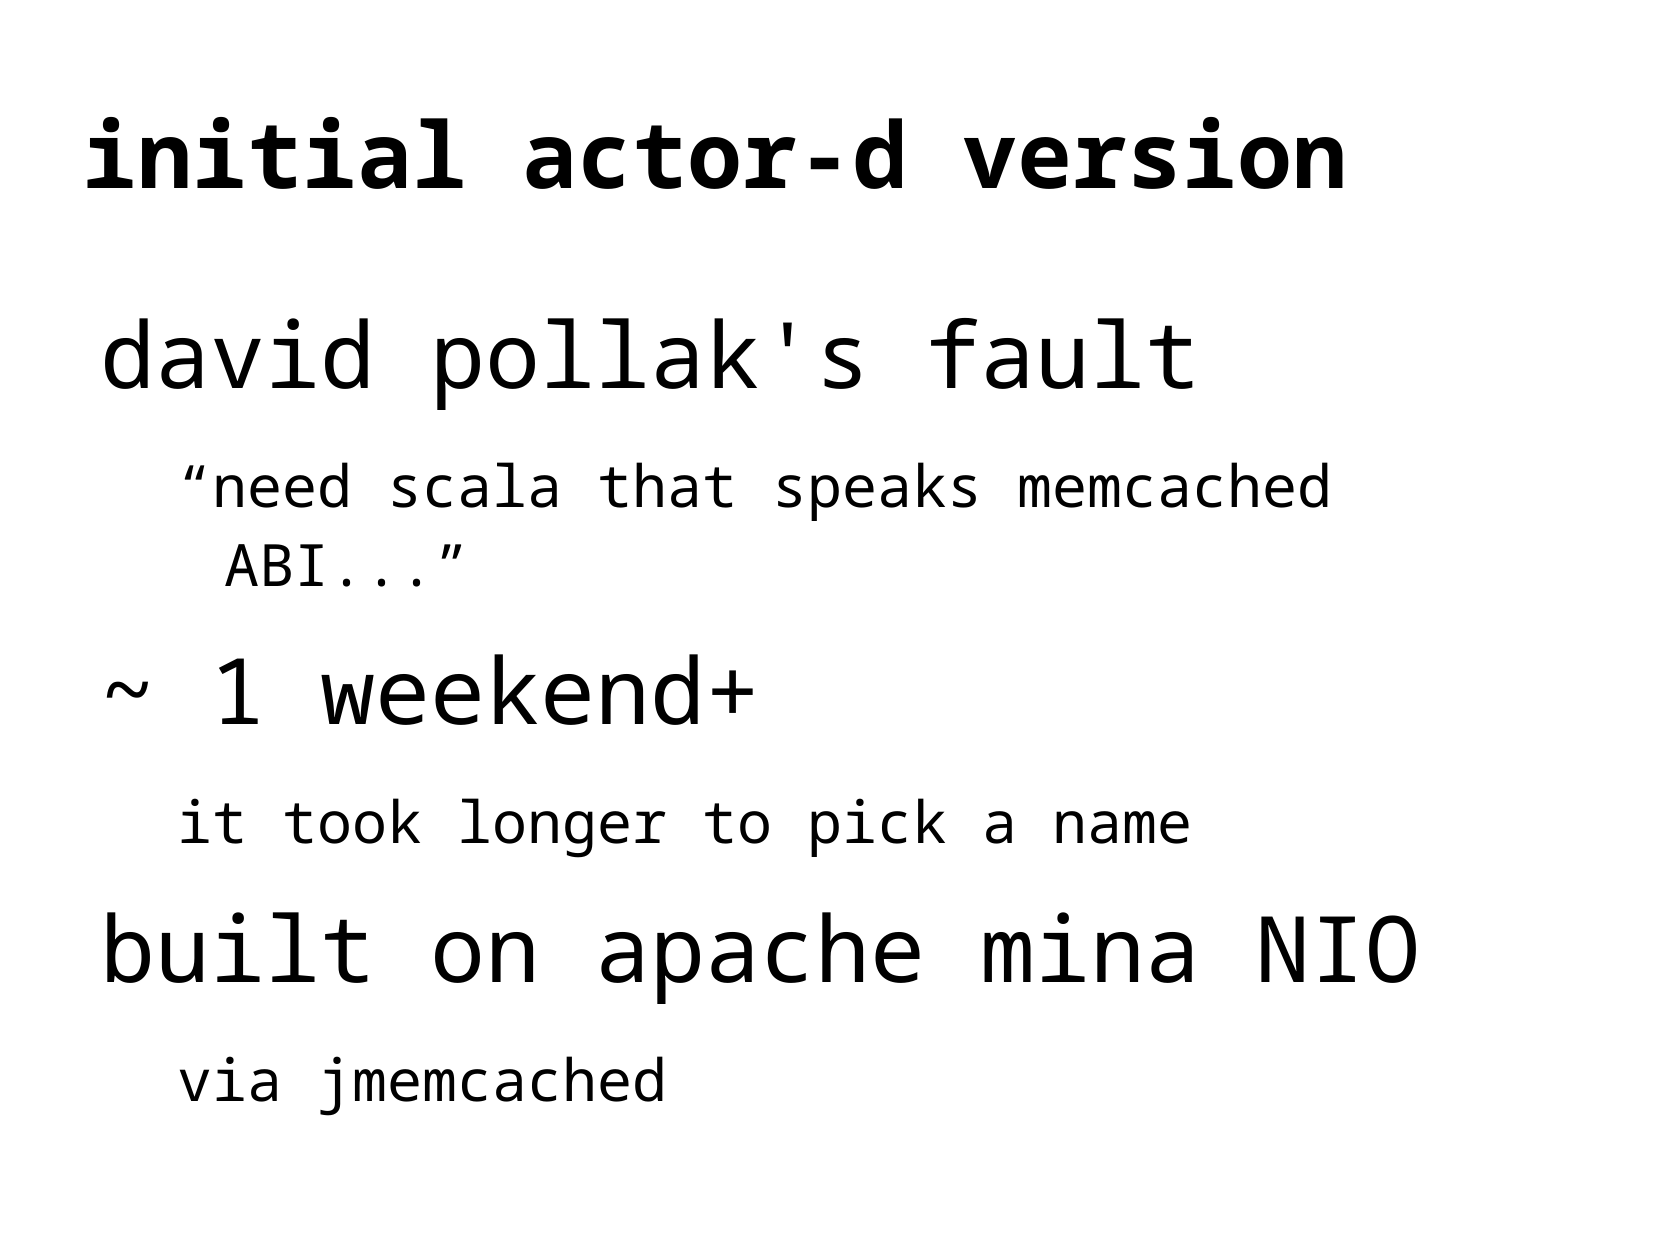

# initial actor-d version
david pollak's fault
“need scala that speaks memcached ABI...”
~ 1 weekend+
it took longer to pick a name
built on apache mina NIO
via jmemcached